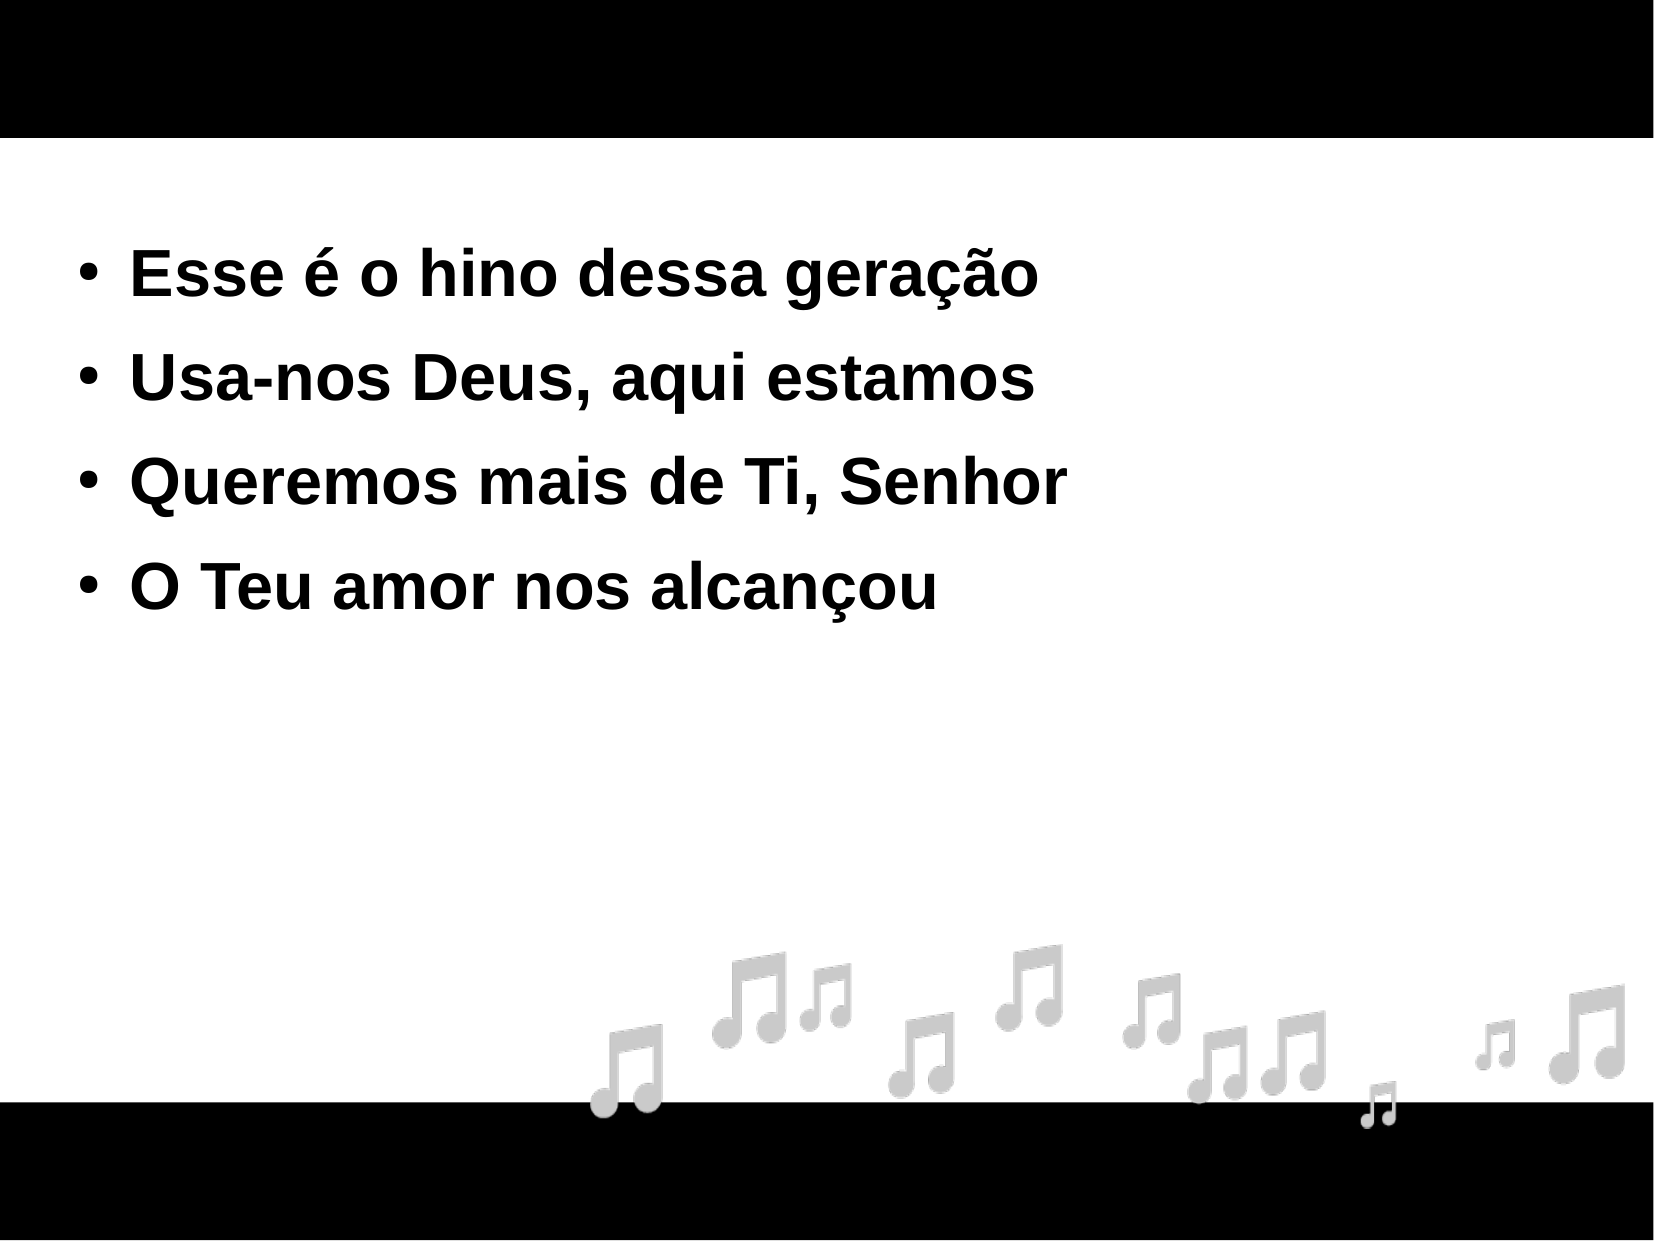

# Esse é o hino dessa geração
Usa-nos Deus, aqui estamos
Queremos mais de Ti, Senhor
O Teu amor nos alcançou